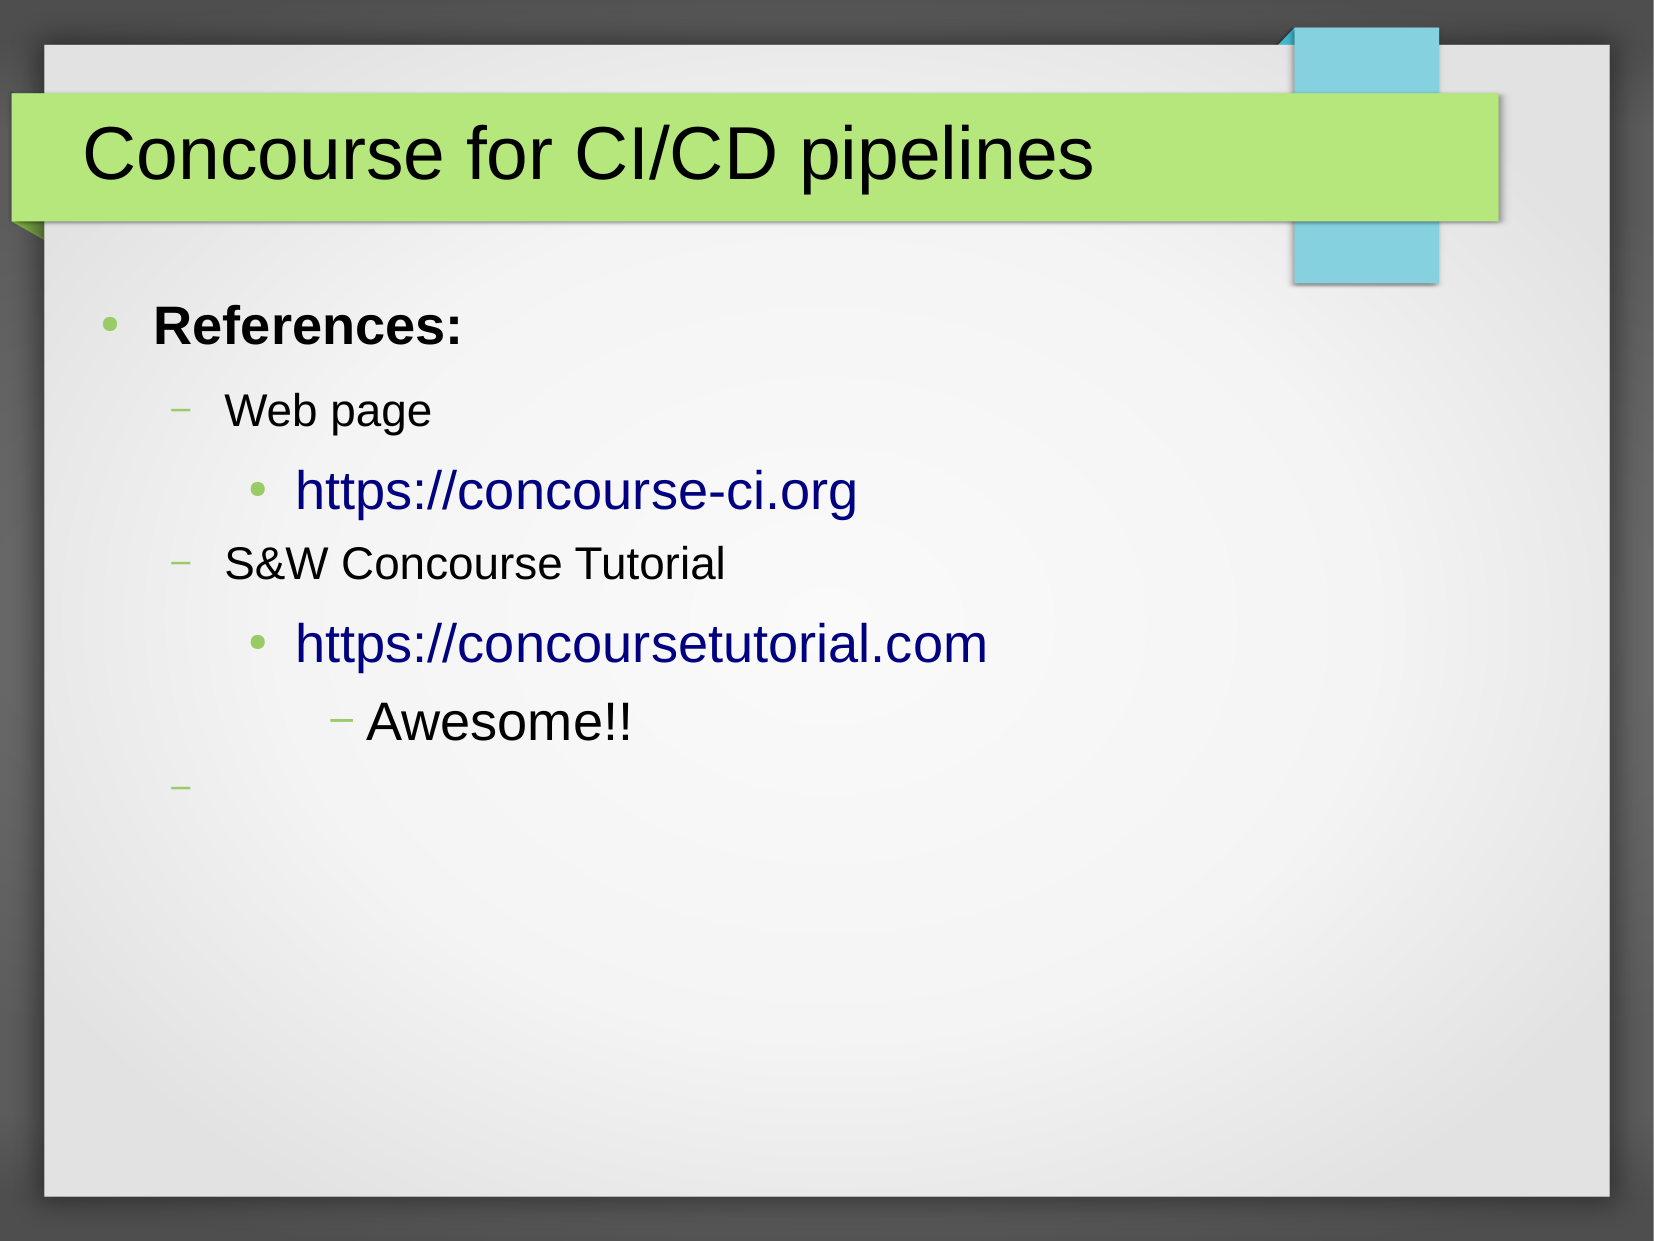

# Concourse for CI/CD pipelines
References:
Web page
https://concourse-ci.org
S&W Concourse Tutorial
https://concoursetutorial.com
Awesome!!